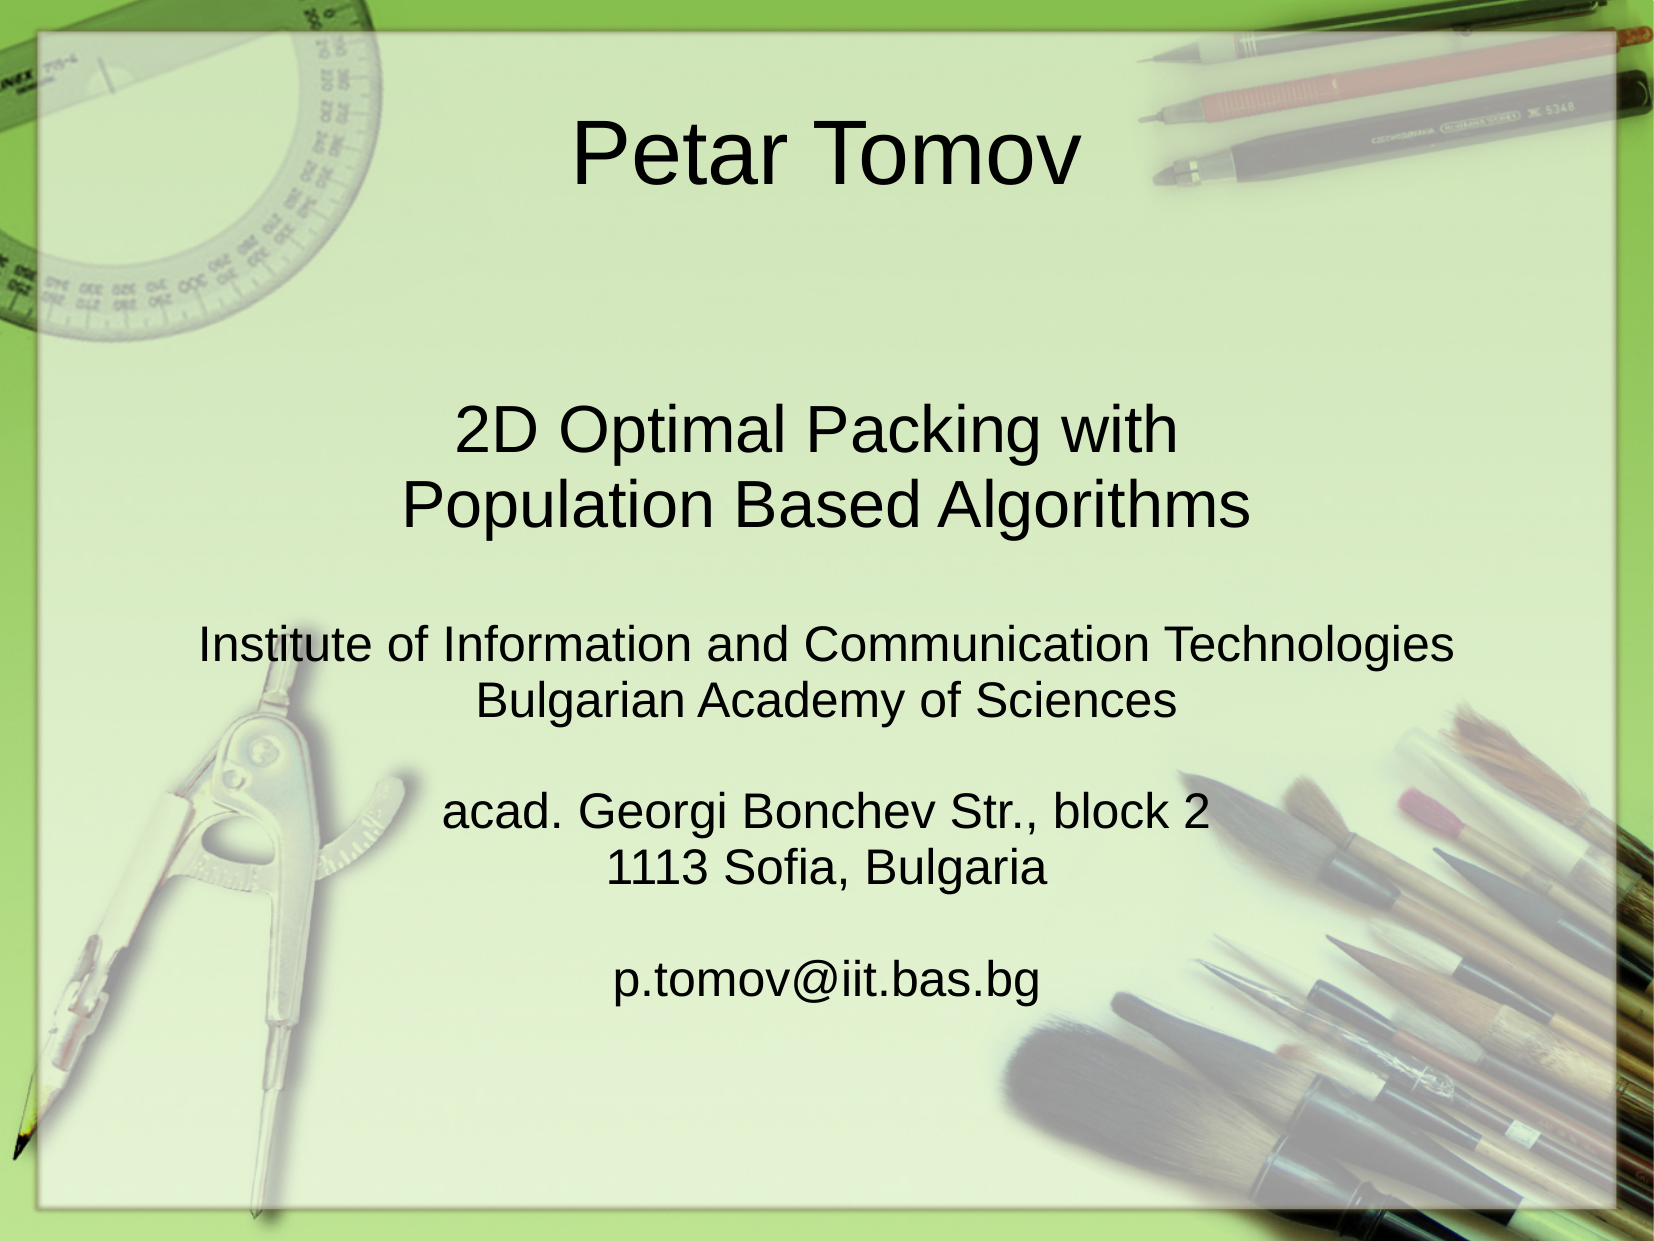

# Petаr Tomov
2D Optimal Packing with
Population Based Algorithms
Institute of Information and Communication Technologies
Bulgarian Academy of Sciences
acad. Georgi Bonchev Str., block 2
1113 Sofia, Bulgaria
p.tomov@iit.bas.bg